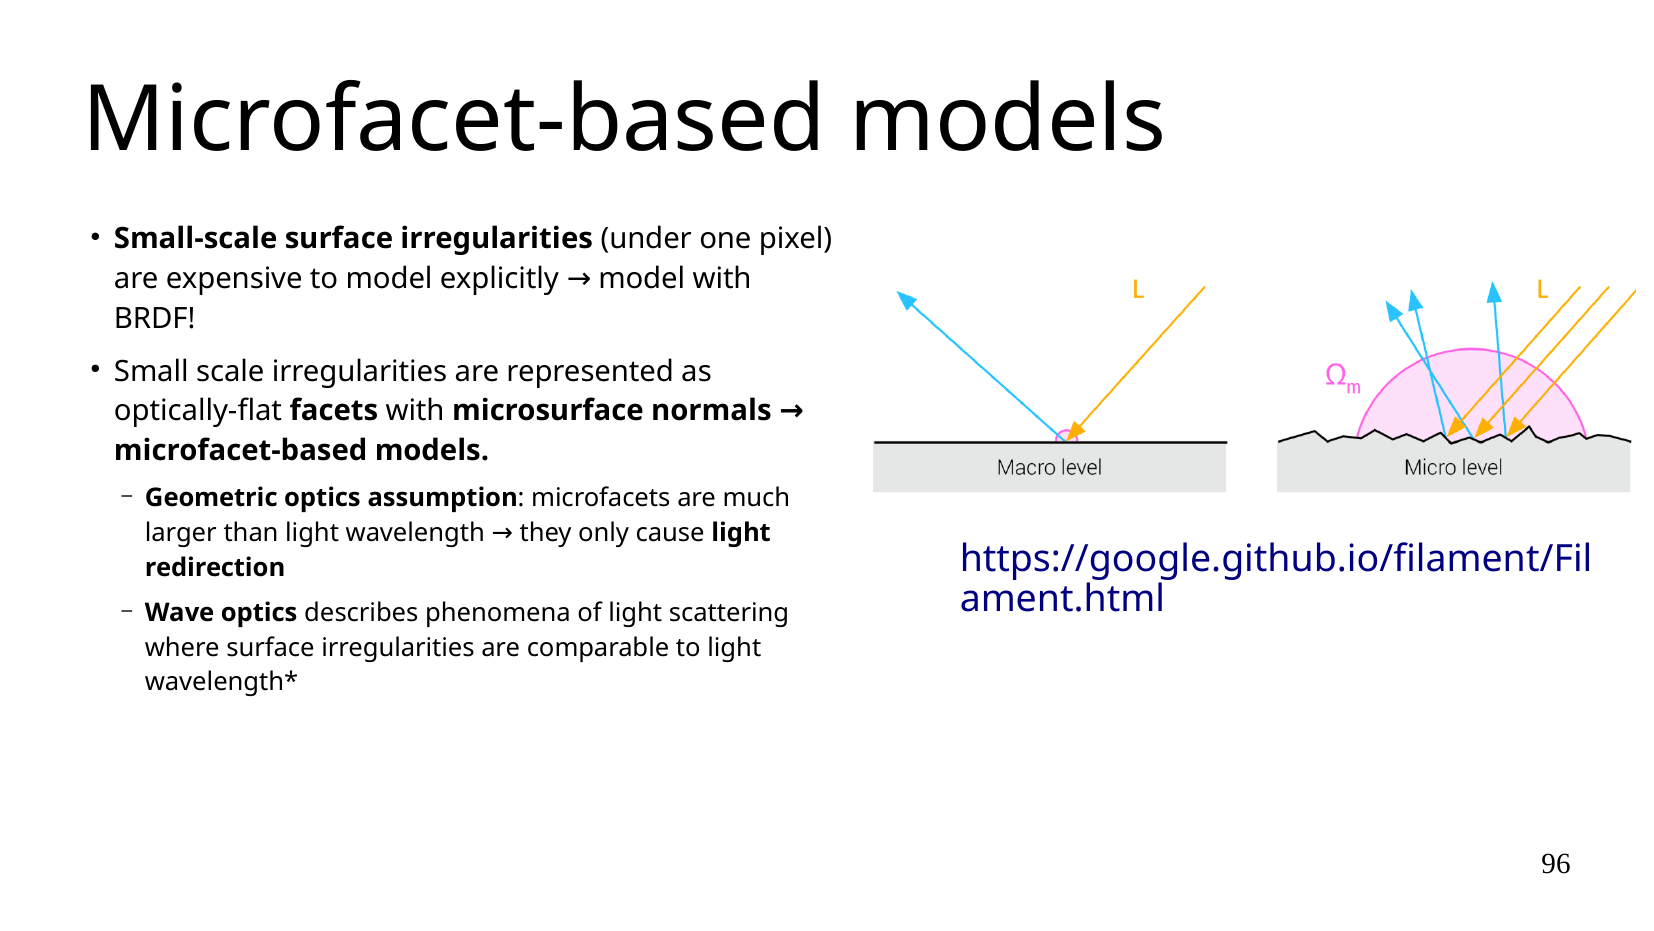

# Microfacet-based models
Small-scale surface irregularities (under one pixel) are expensive to model explicitly → model with BRDF!
Small scale irregularities are represented as optically-flat facets with microsurface normals → microfacet-based models.
Geometric optics assumption: microfacets are much larger than light wavelength → they only cause light redirection
Wave optics describes phenomena of light scattering where surface irregularities are comparable to light wavelength*
https://google.github.io/filament/Filament.html
96